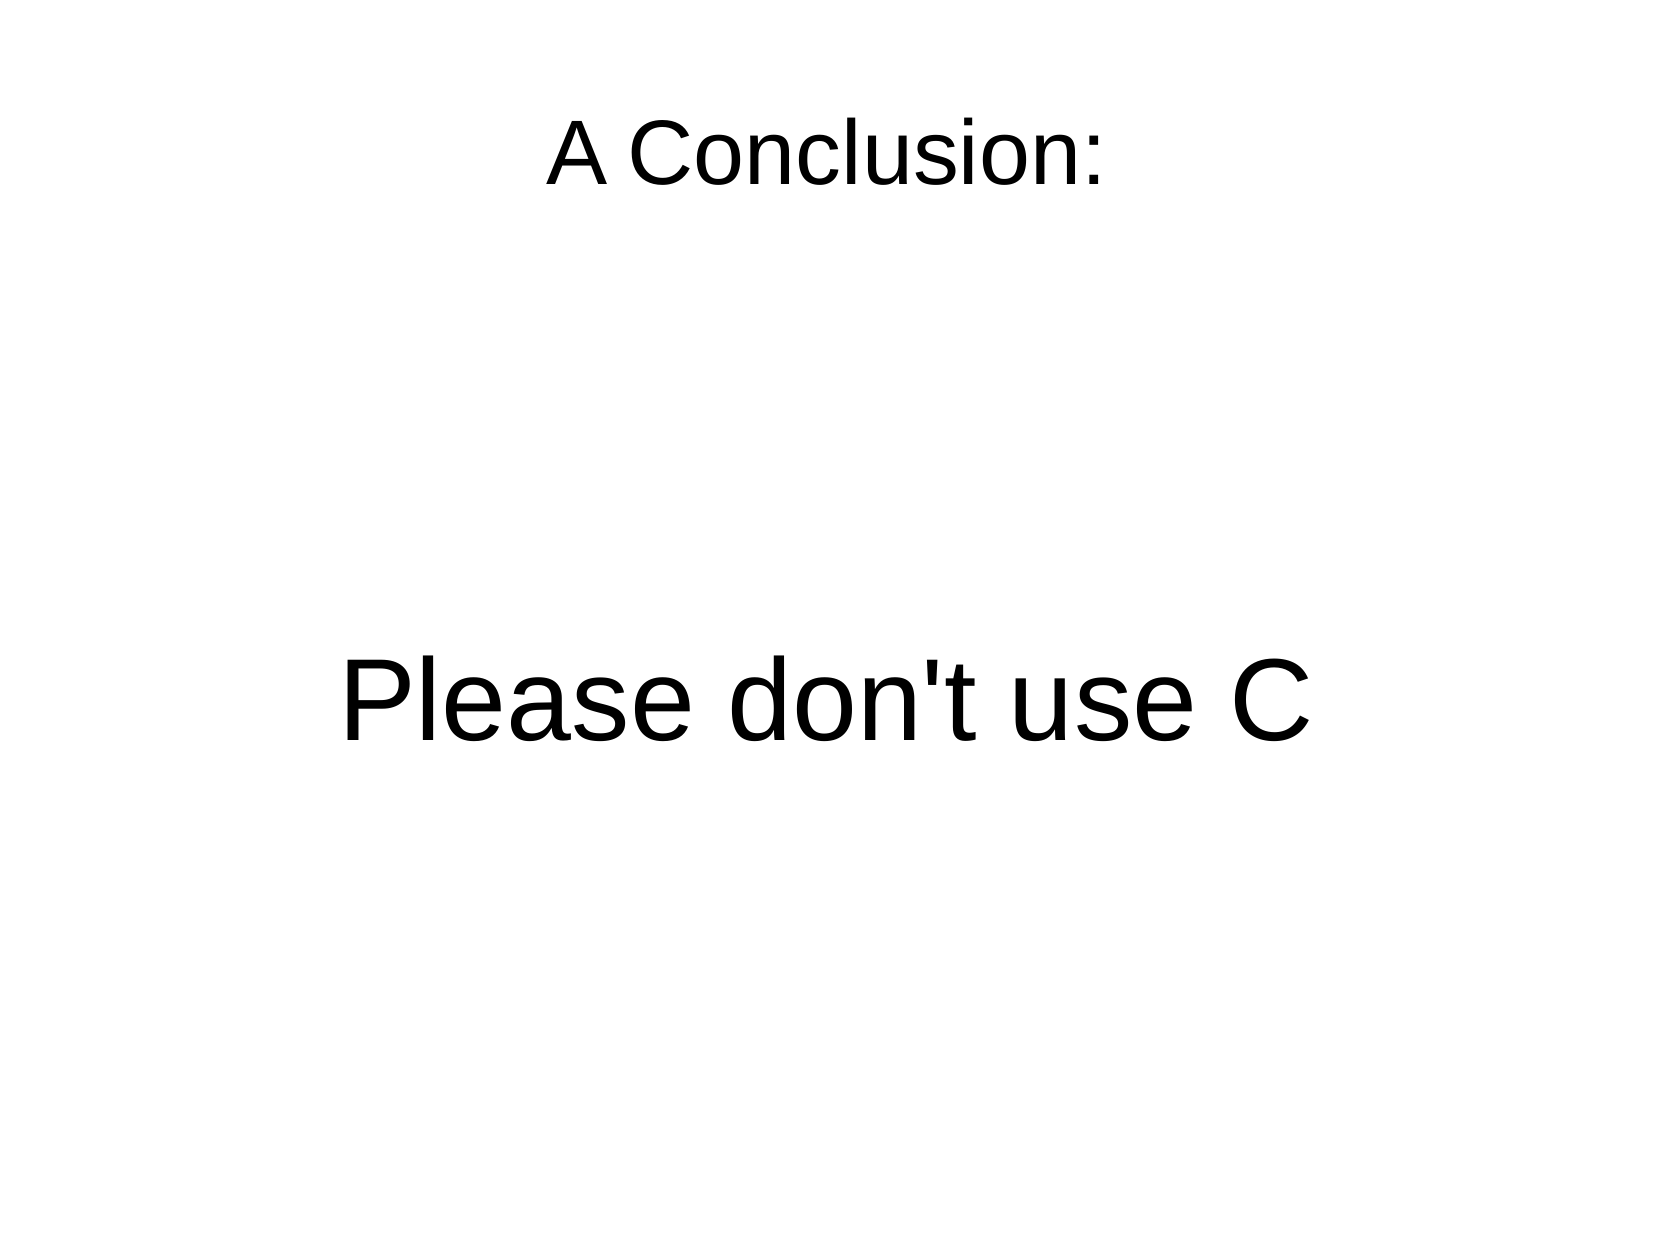

# A Conclusion:
Please don't use C